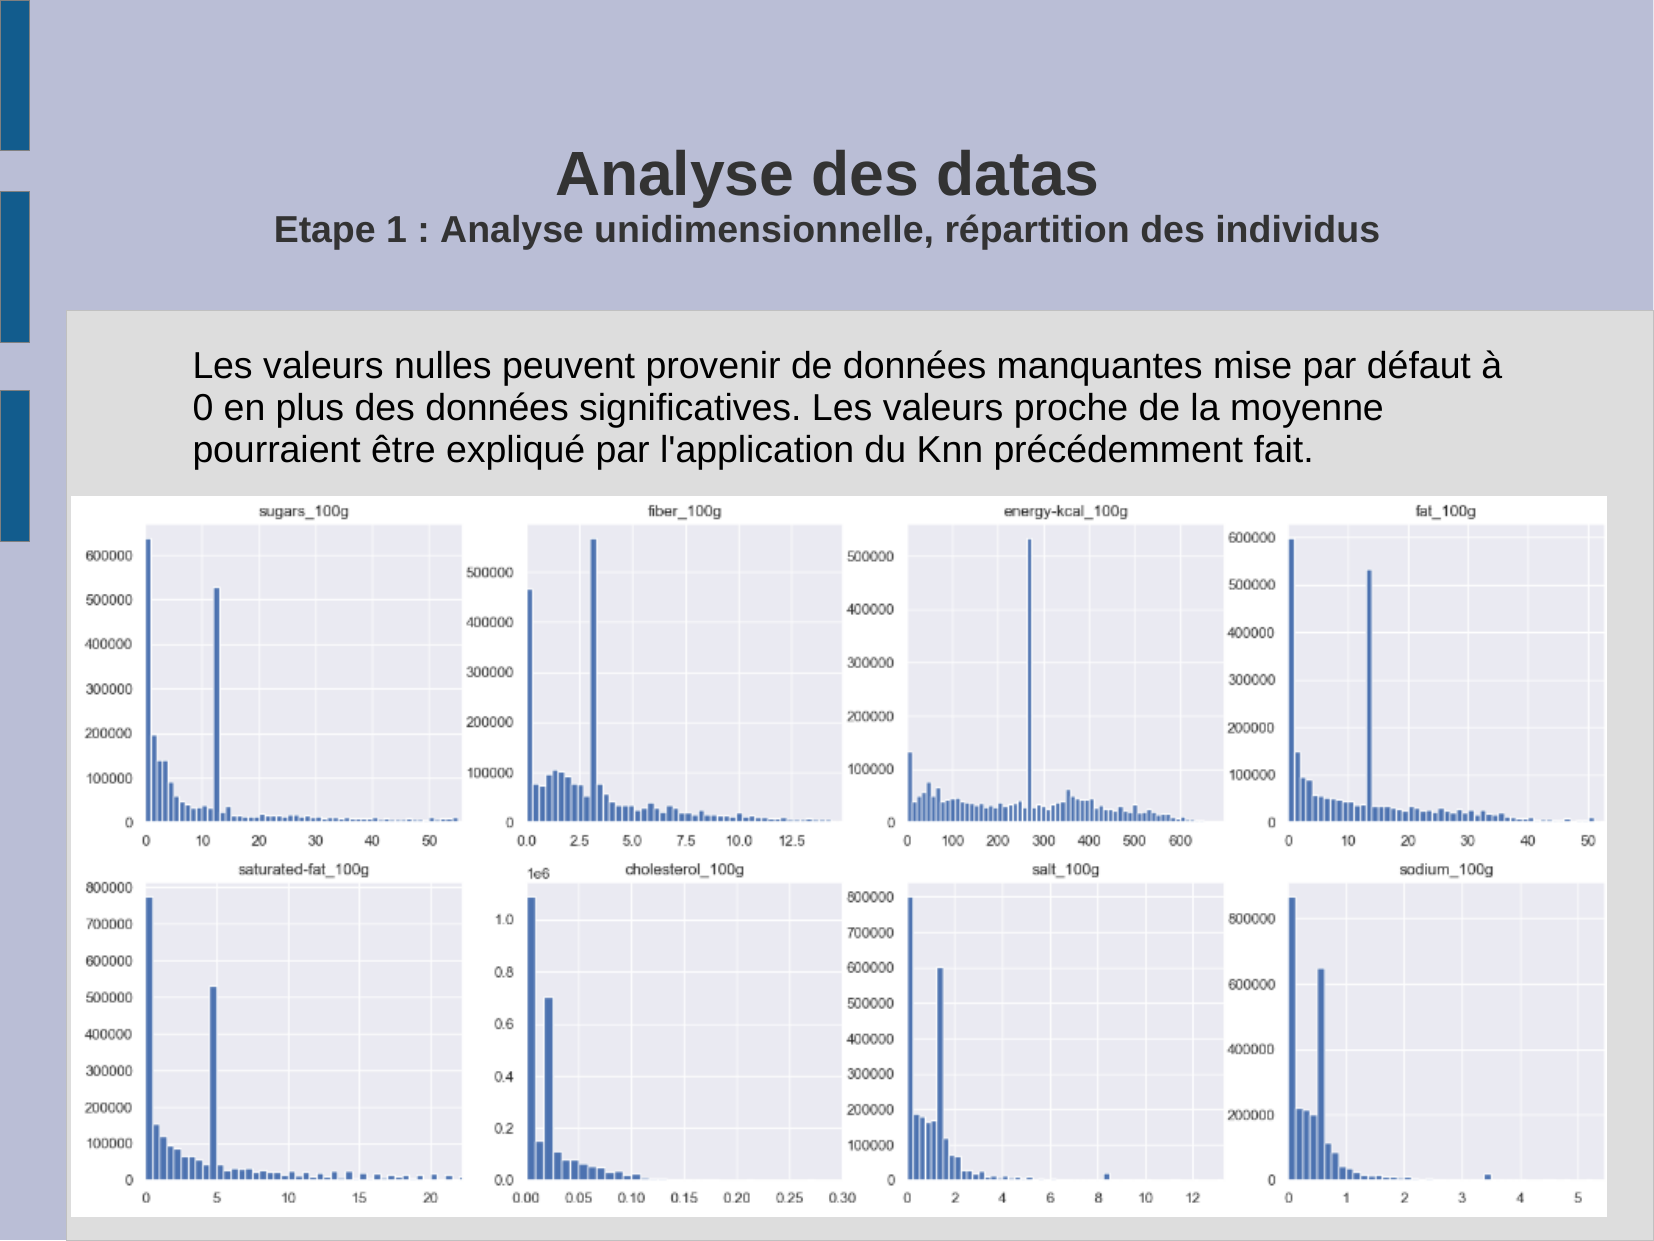

# Analyse des datas Etape 1 : Analyse unidimensionnelle, répartition des individus
Les valeurs nulles peuvent provenir de données manquantes mise par défaut à 0 en plus des données significatives. Les valeurs proche de la moyenne pourraient être expliqué par l'application du Knn précédemment fait.